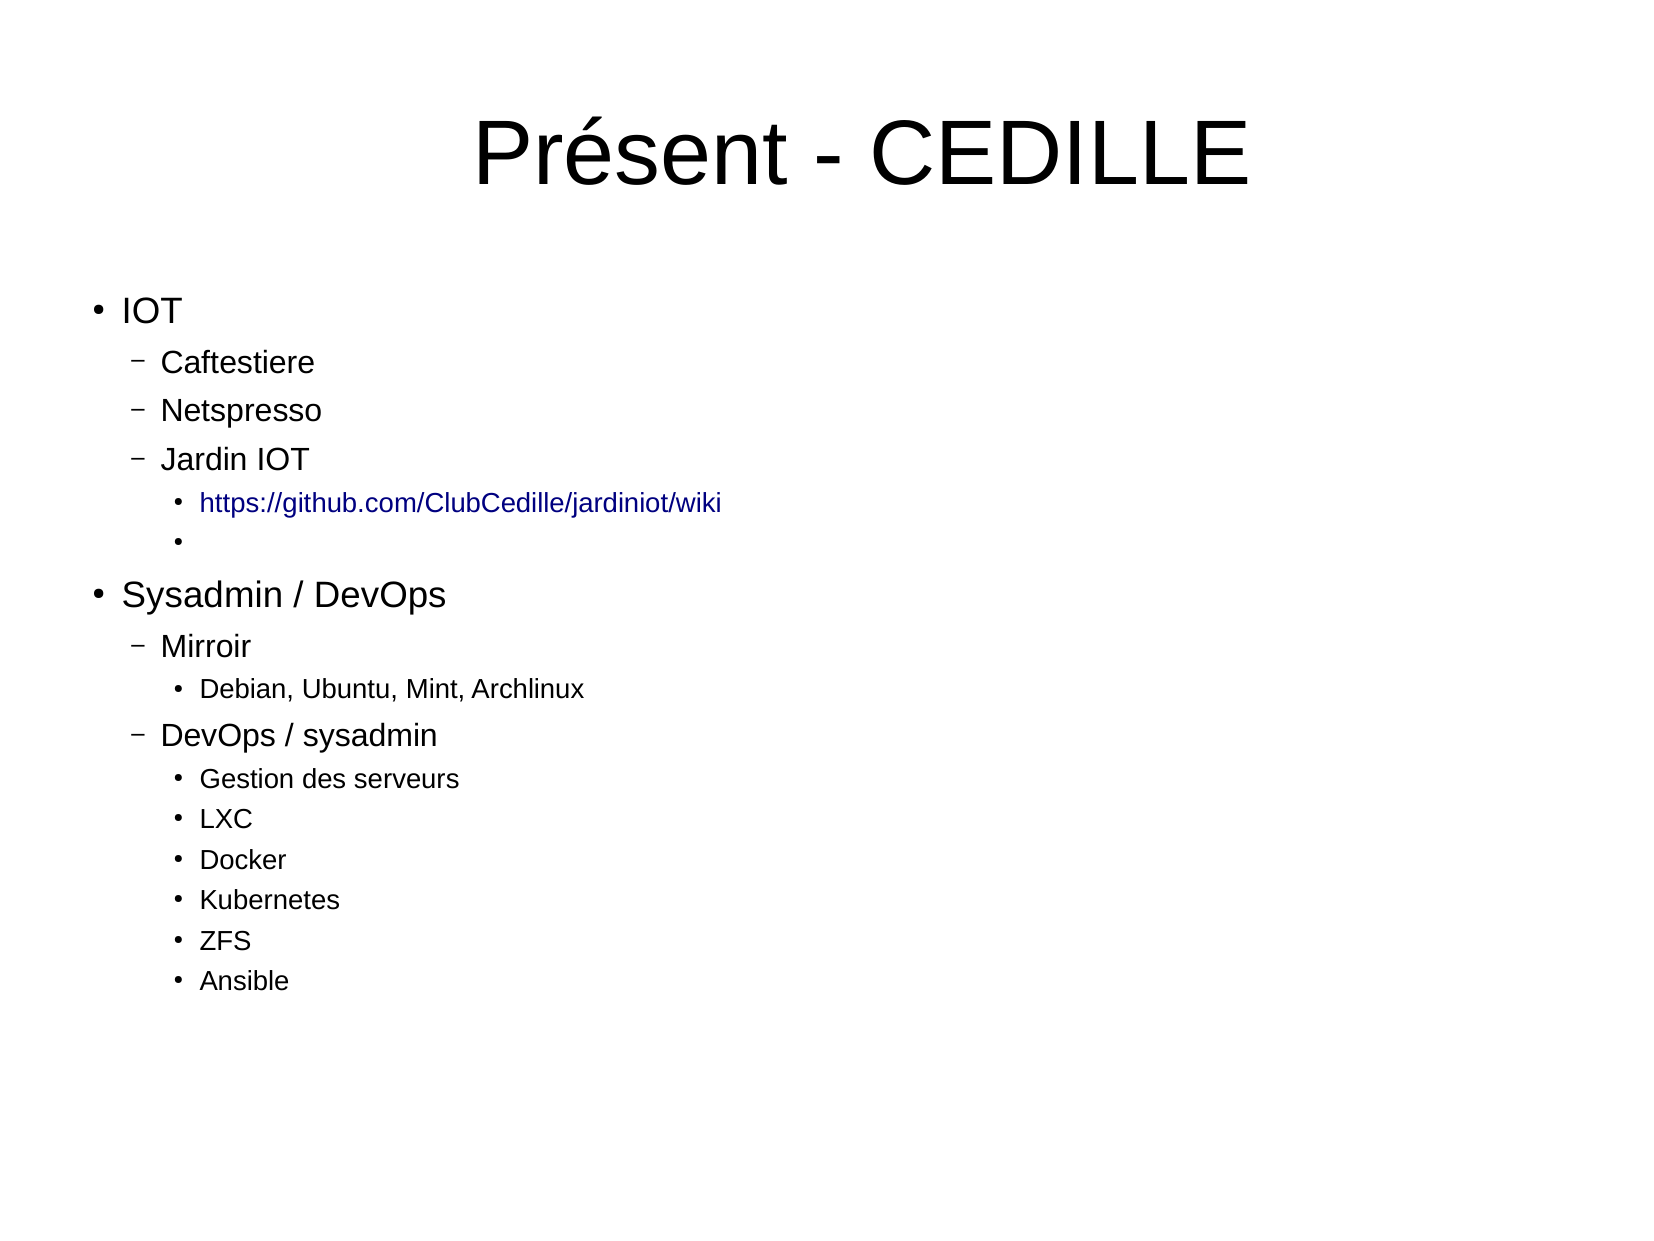

# Présent - CEDILLE
IOT
Caftestiere
Netspresso
Jardin IOT
https://github.com/ClubCedille/jardiniot/wiki
Sysadmin / DevOps
Mirroir
Debian, Ubuntu, Mint, Archlinux
DevOps / sysadmin
Gestion des serveurs
LXC
Docker
Kubernetes
ZFS
Ansible